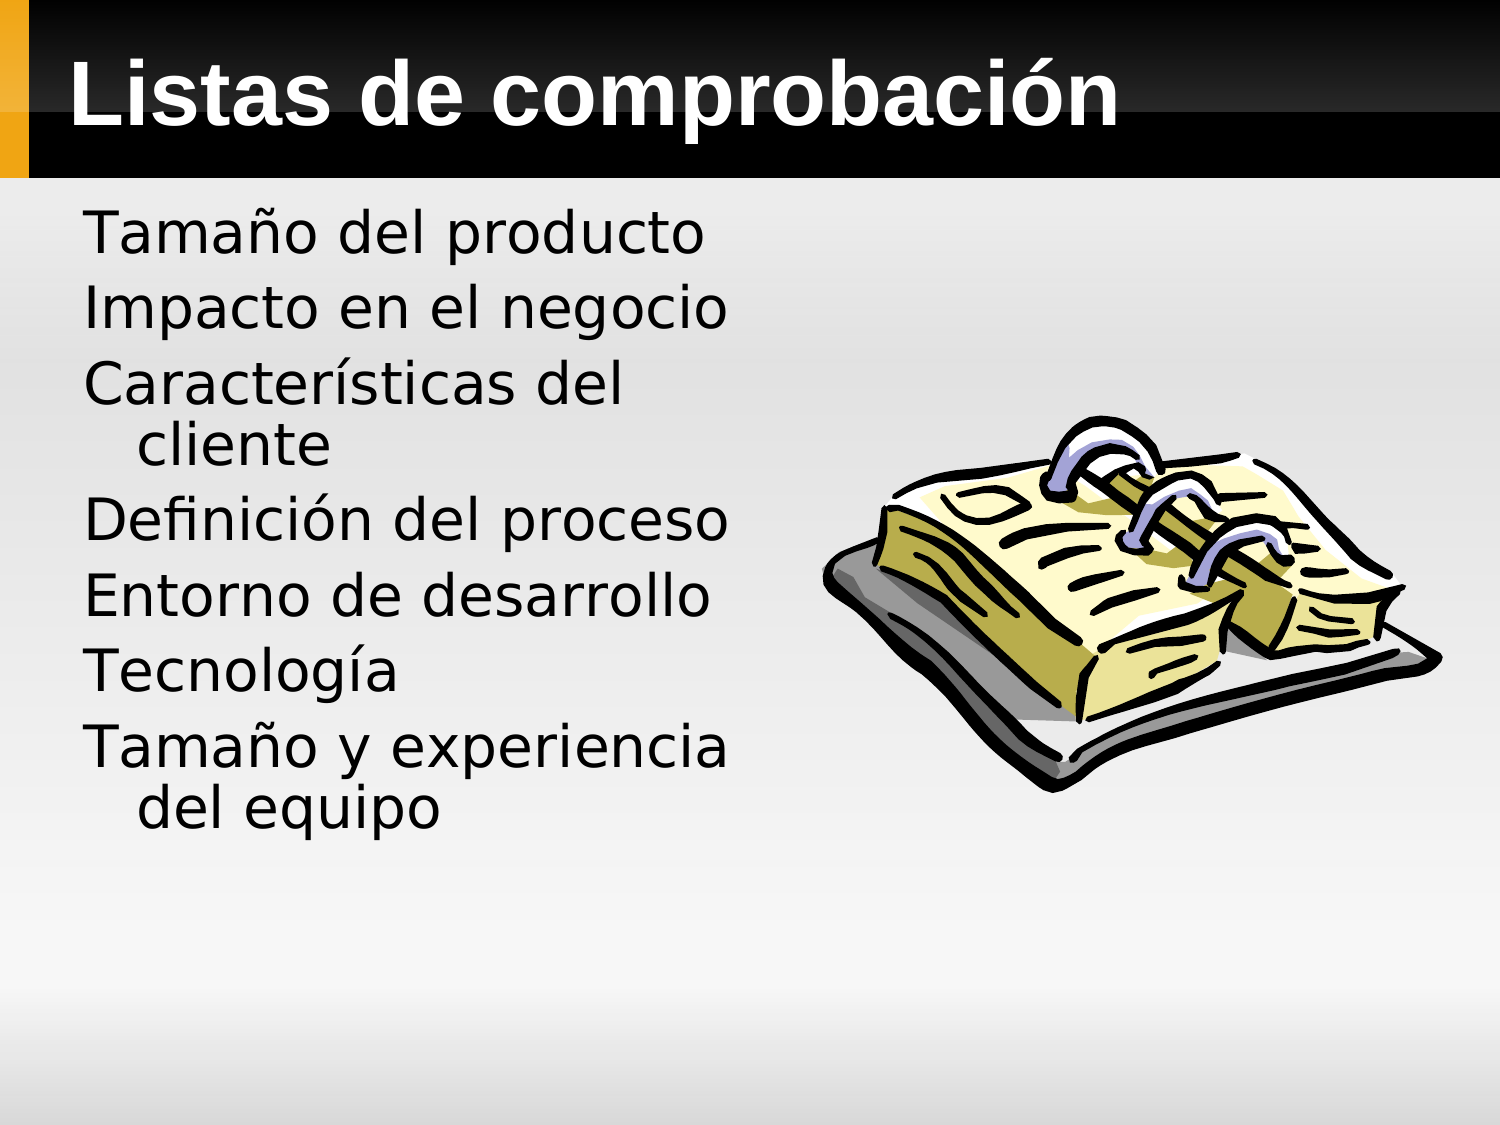

# Listas de comprobación
Tamaño del producto
Impacto en el negocio
Características del cliente
Definición del proceso
Entorno de desarrollo
Tecnología
Tamaño y experiencia del equipo